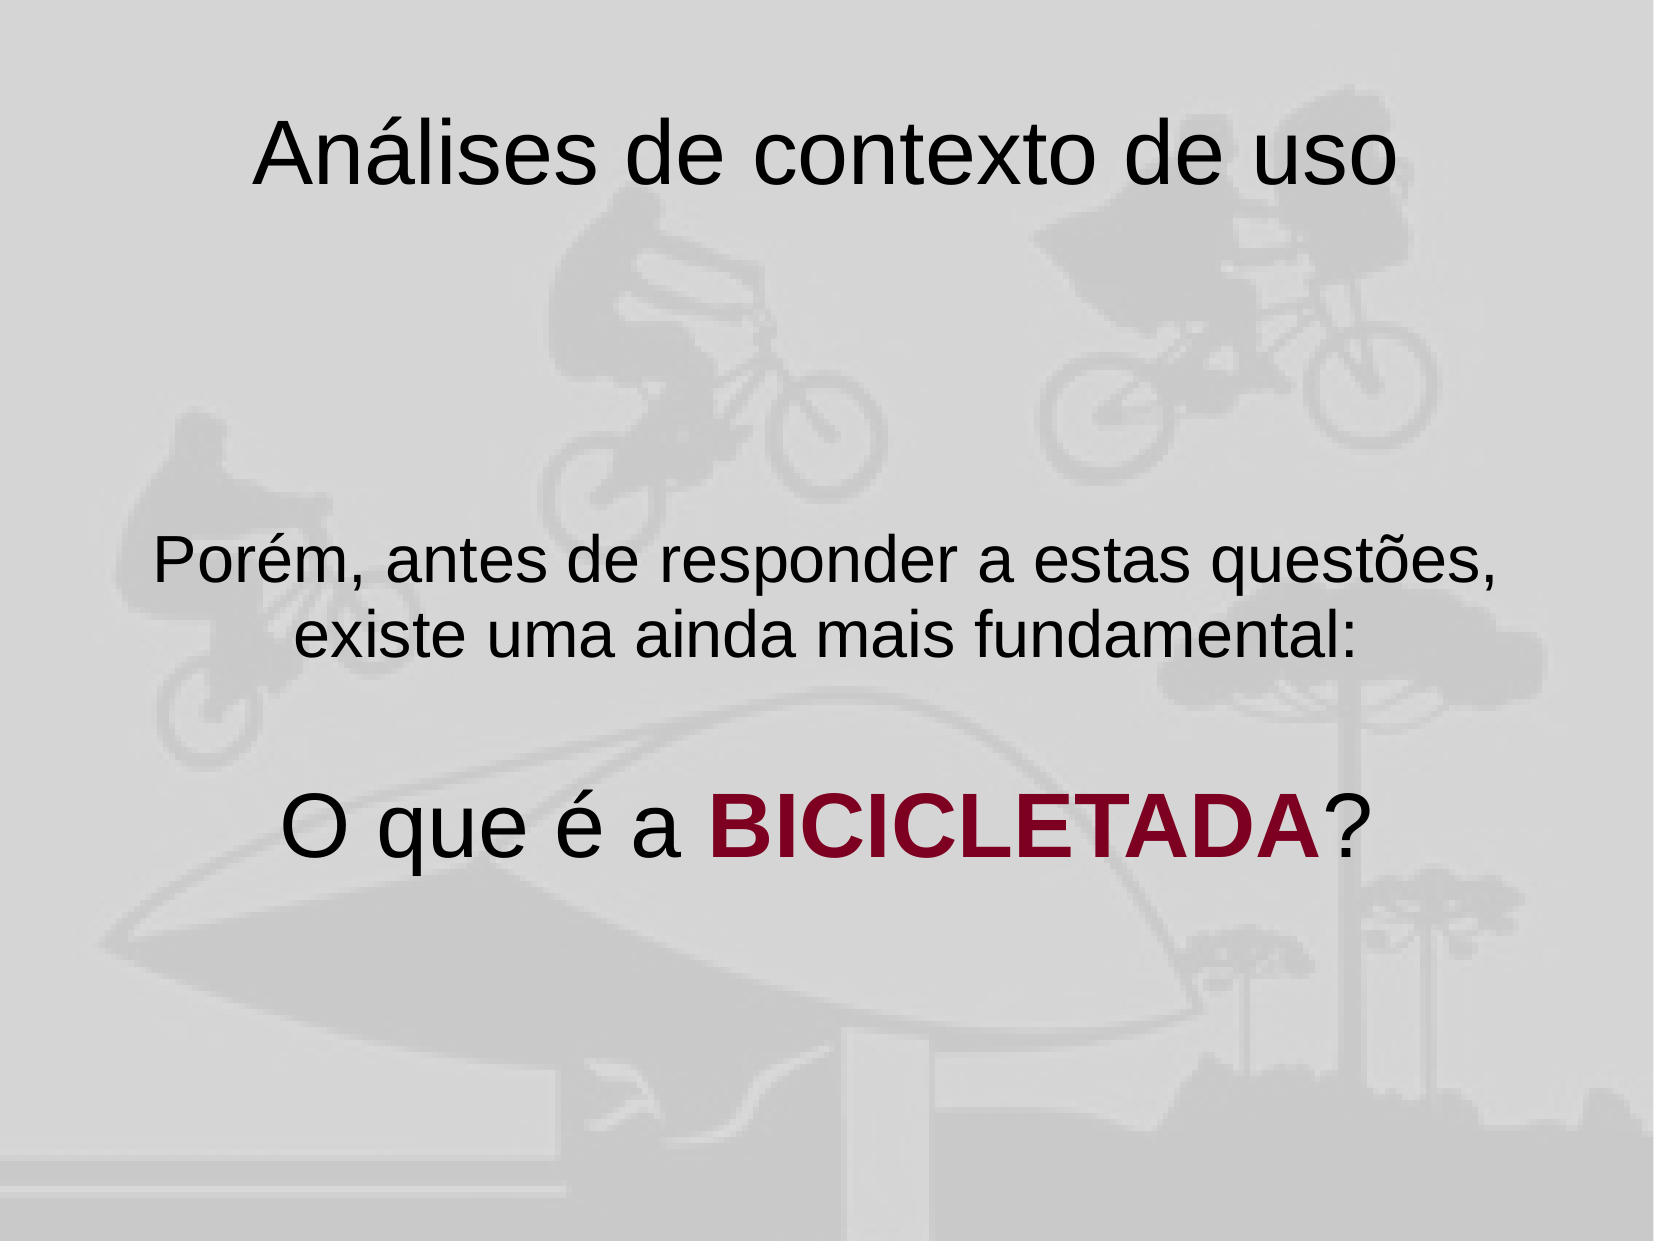

# Análises de contexto de uso
Porém, antes de responder a estas questões, existe uma ainda mais fundamental:
O que é a BICICLETADA?